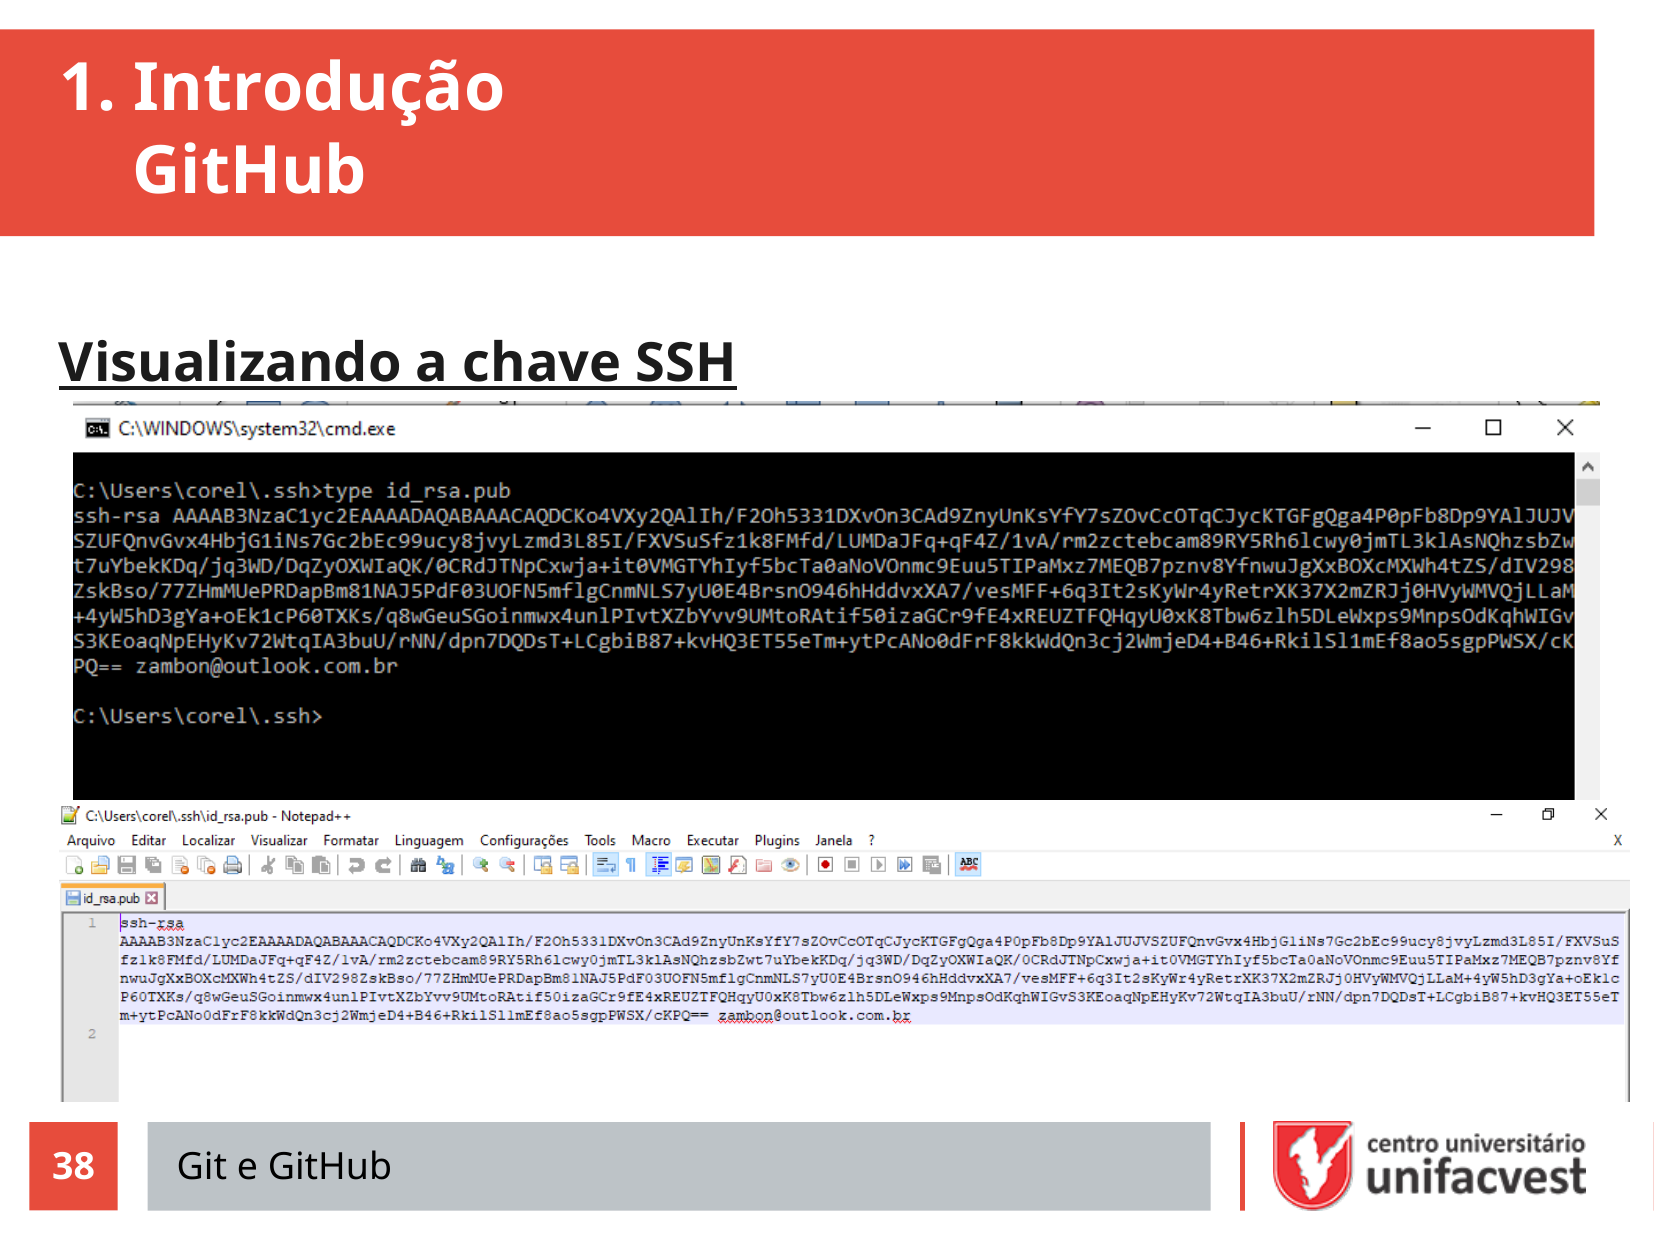

# 1. Introdução GitHub
Visualizando a chave SSH
38
Git e GitHub